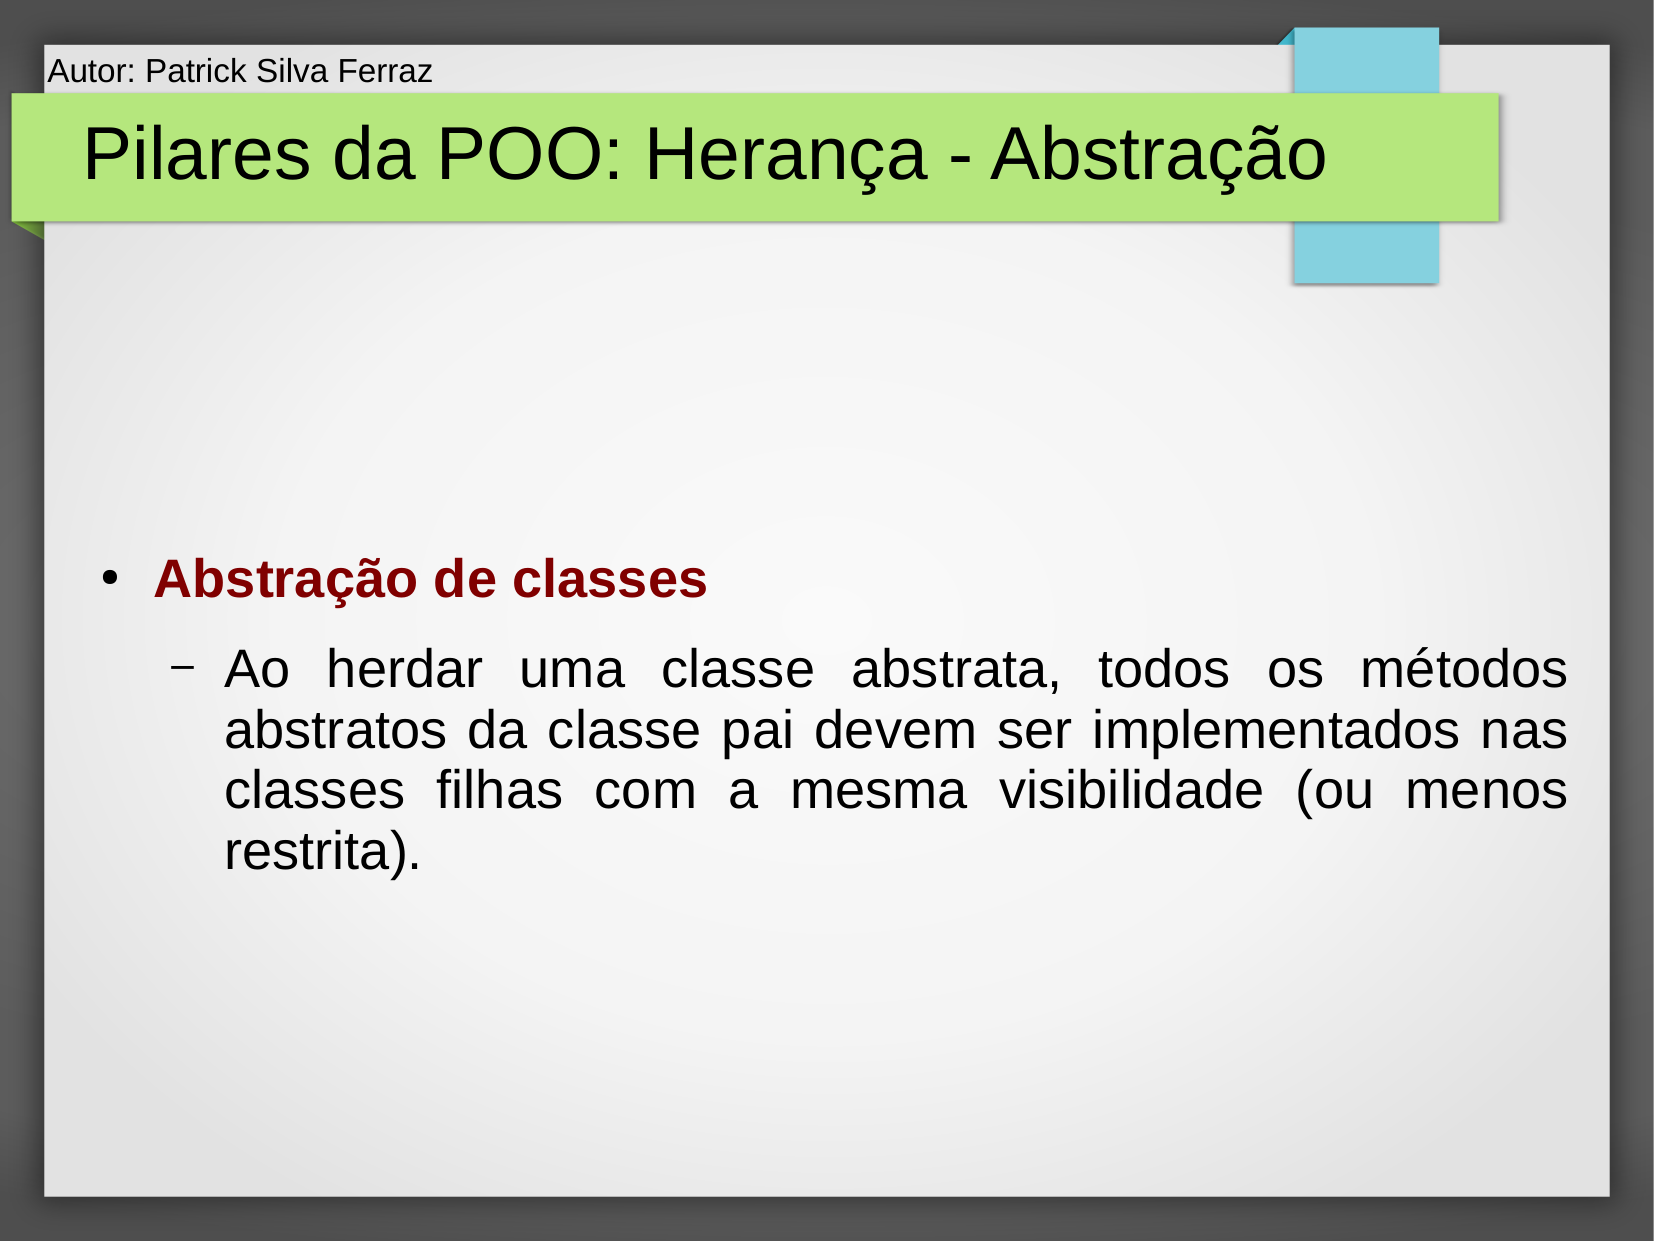

Autor: Patrick Silva Ferraz
# Pilares da POO: Herança - Abstração
Abstração de classes
Ao herdar uma classe abstrata, todos os métodos abstratos da classe pai devem ser implementados nas classes filhas com a mesma visibilidade (ou menos restrita).